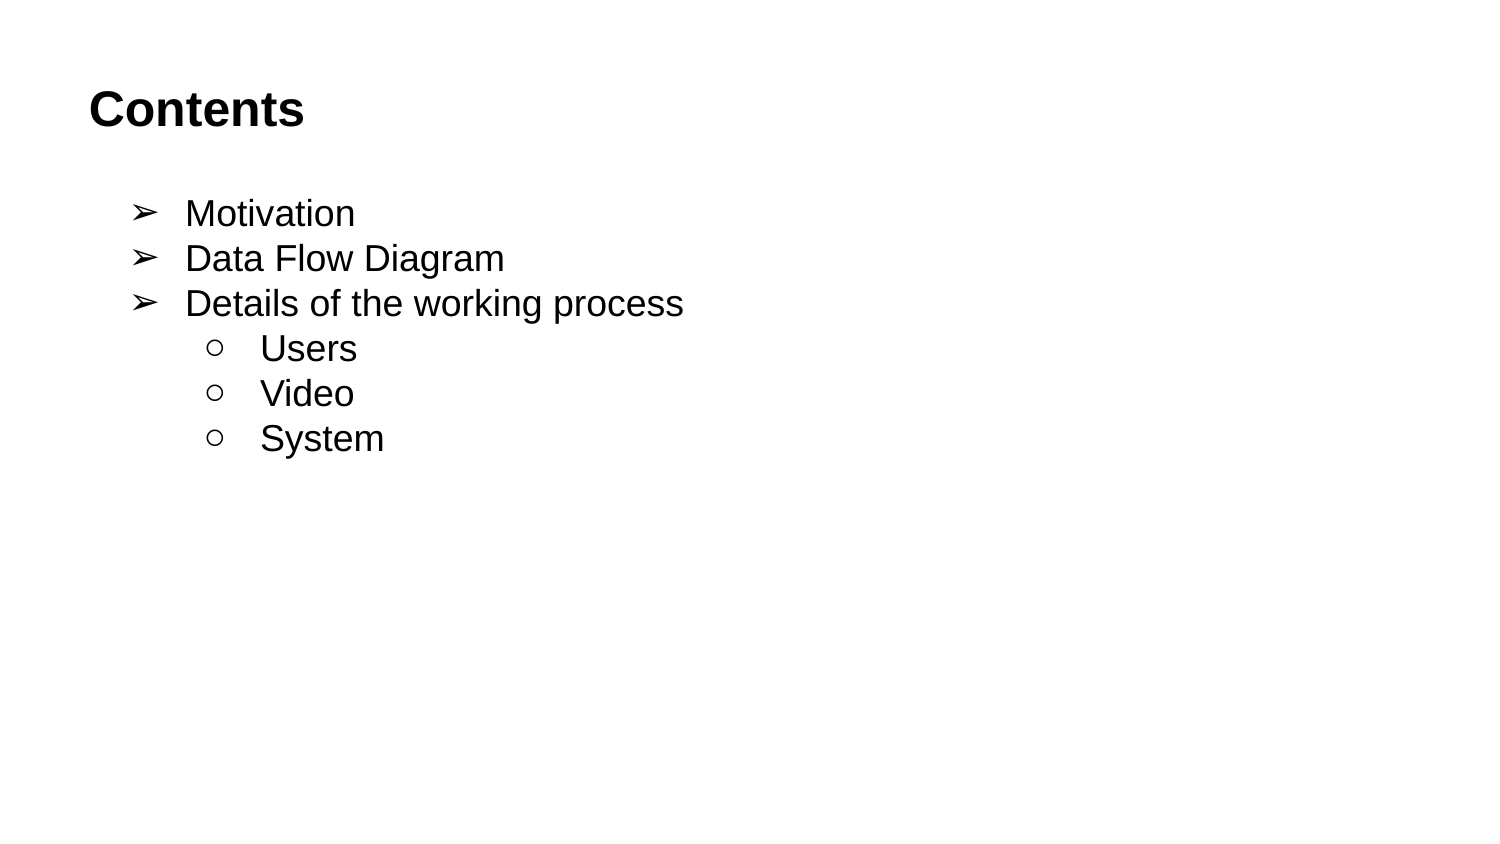

Contents
Motivation
Data Flow Diagram
Details of the working process
Users
Video
System